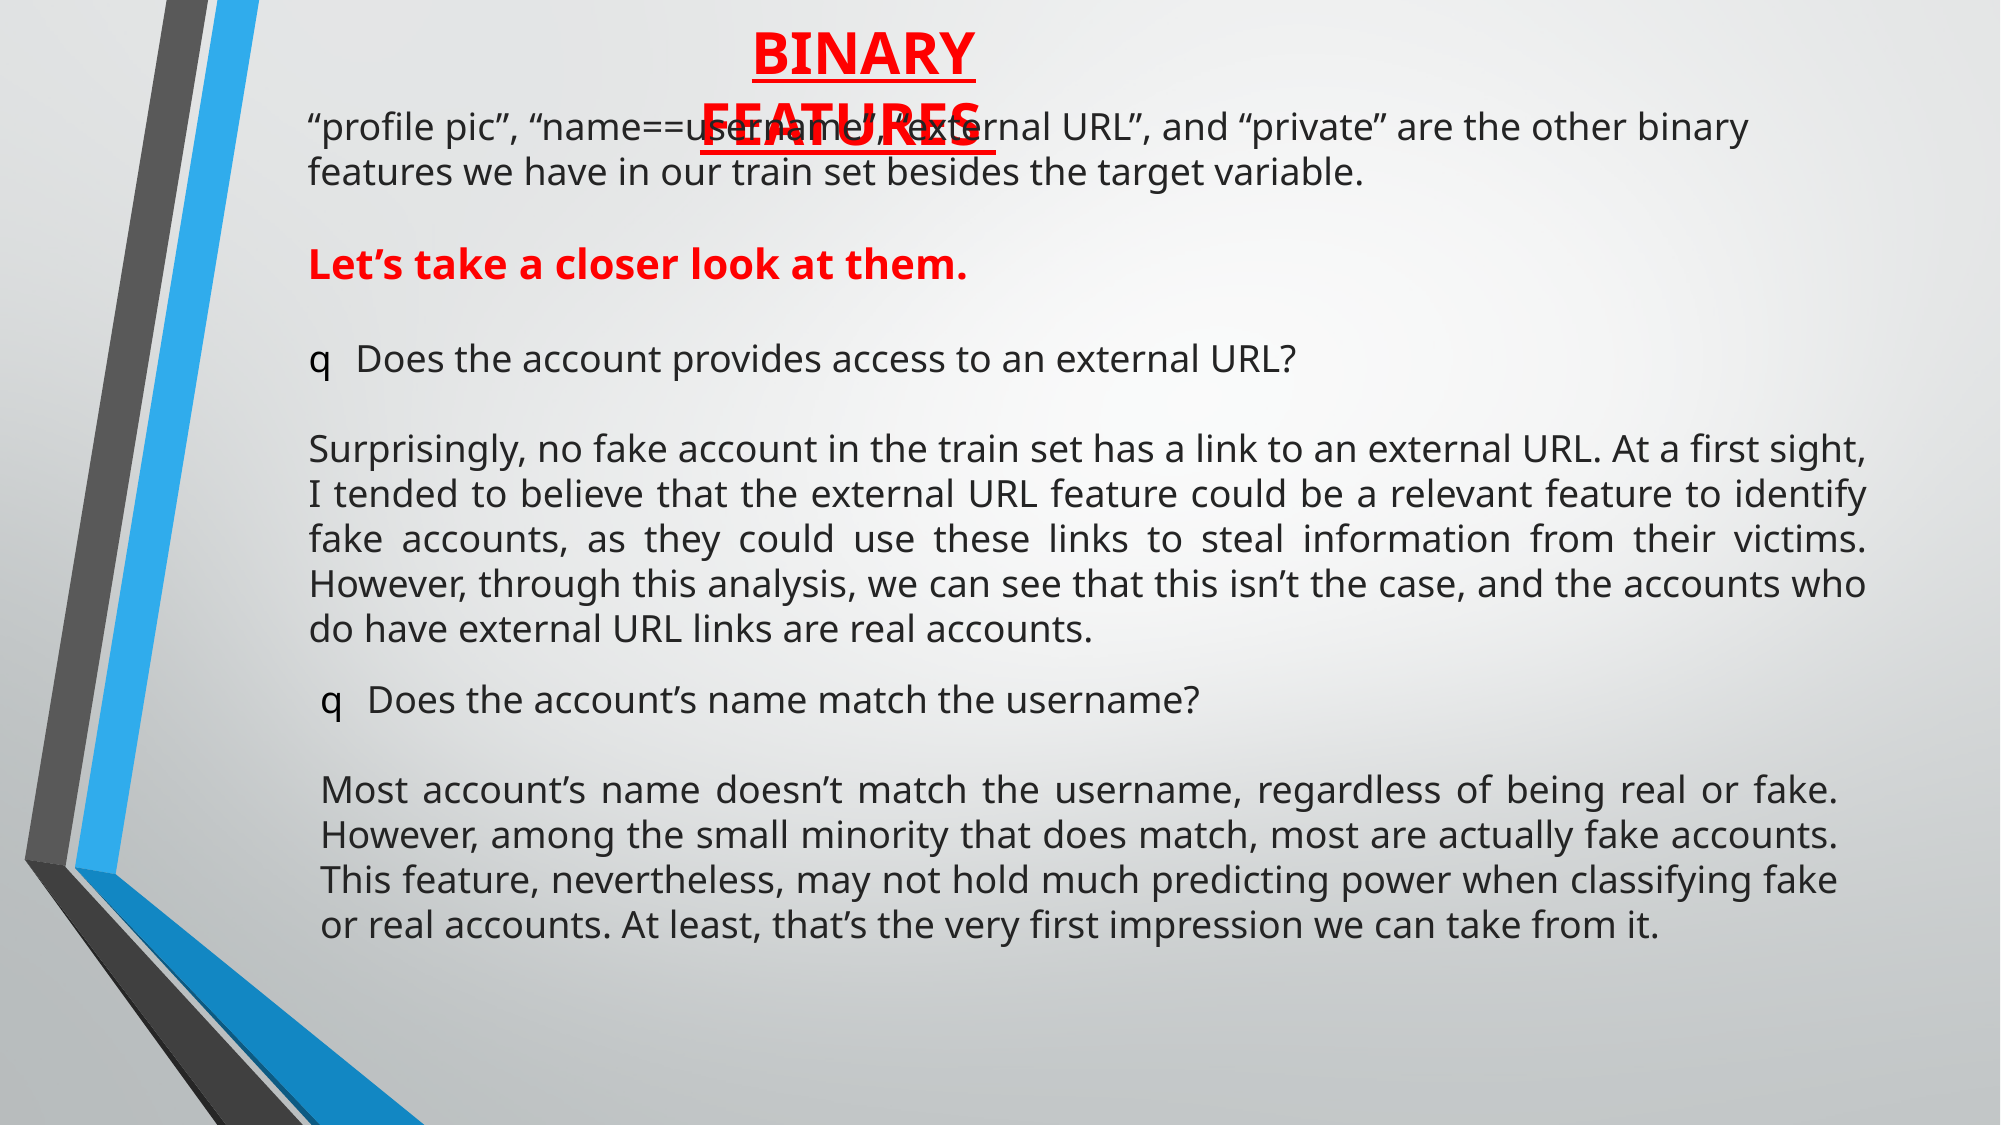

BINARY FEATURES
“profile pic”, “name==username”, “external URL”, and “private” are the other binary features we have in our train set besides the target variable.
Let’s take a closer look at them.
Does the account provides access to an external URL?
Surprisingly, no fake account in the train set has a link to an external URL. At a first sight, I tended to believe that the external URL feature could be a relevant feature to identify fake accounts, as they could use these links to steal information from their victims. However, through this analysis, we can see that this isn’t the case, and the accounts who do have external URL links are real accounts.
Does the account’s name match the username?
Most account’s name doesn’t match the username, regardless of being real or fake. However, among the small minority that does match, most are actually fake accounts. This feature, nevertheless, may not hold much predicting power when classifying fake or real accounts. At least, that’s the very first impression we can take from it.